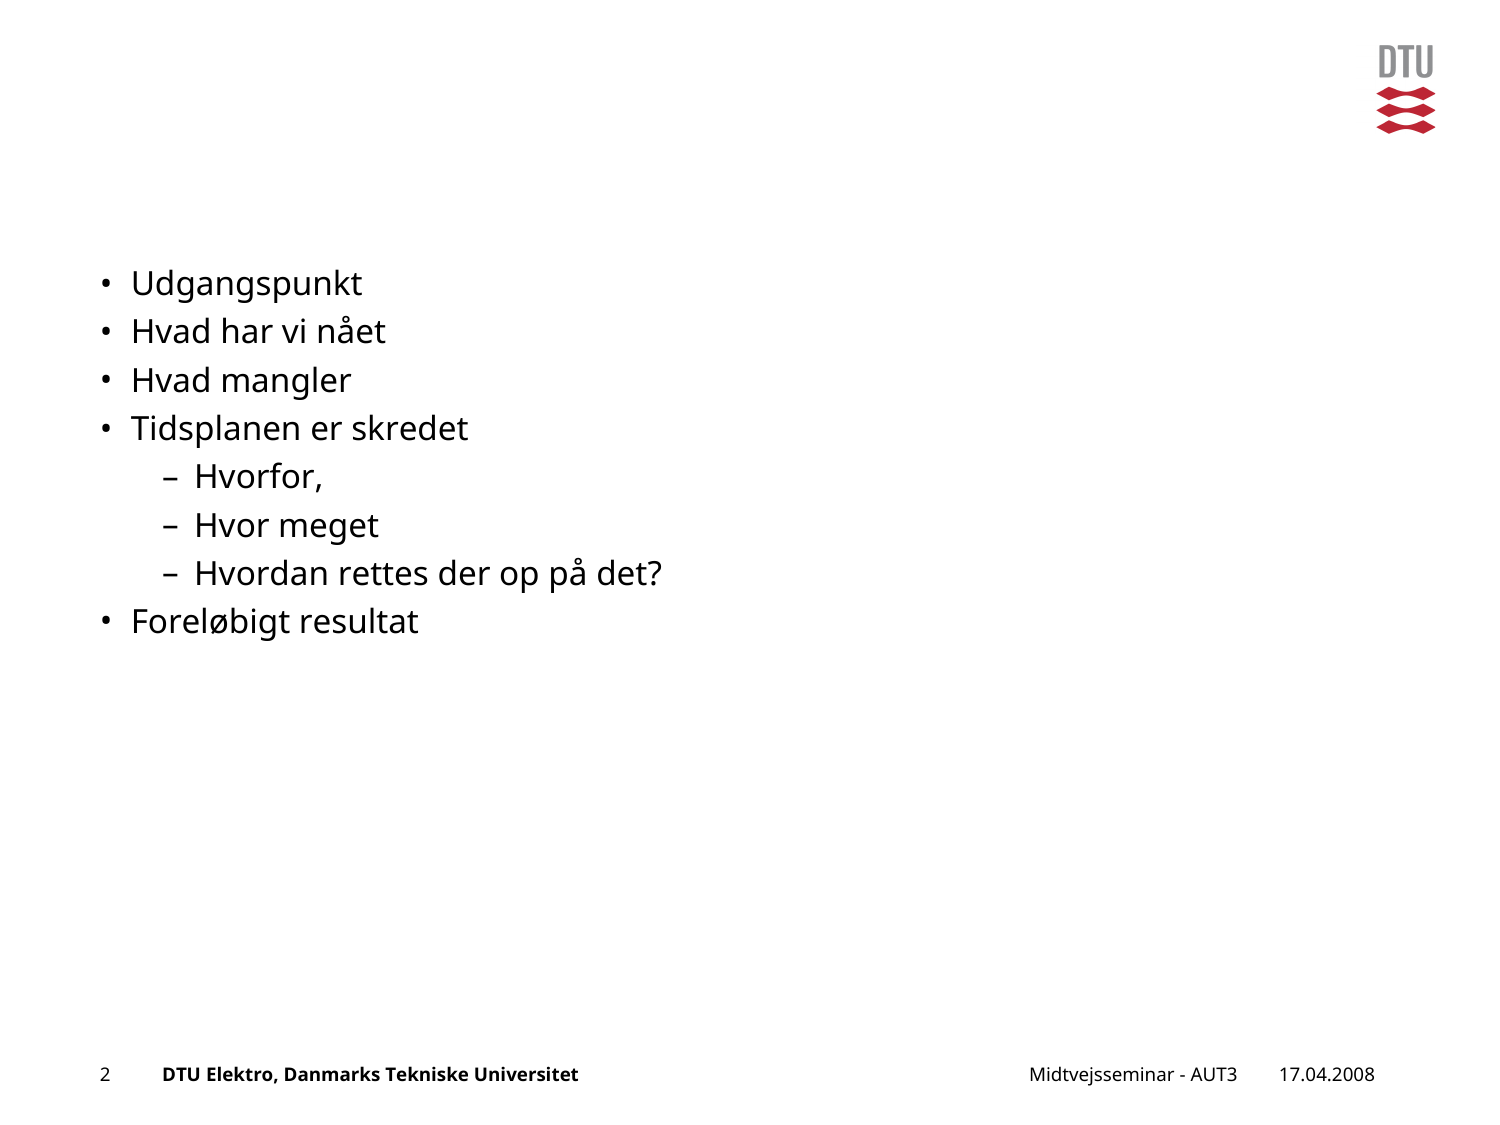

#
Udgangspunkt
Hvad har vi nået
Hvad mangler
Tidsplanen er skredet
Hvorfor,
Hvor meget
Hvordan rettes der op på det?
Foreløbigt resultat